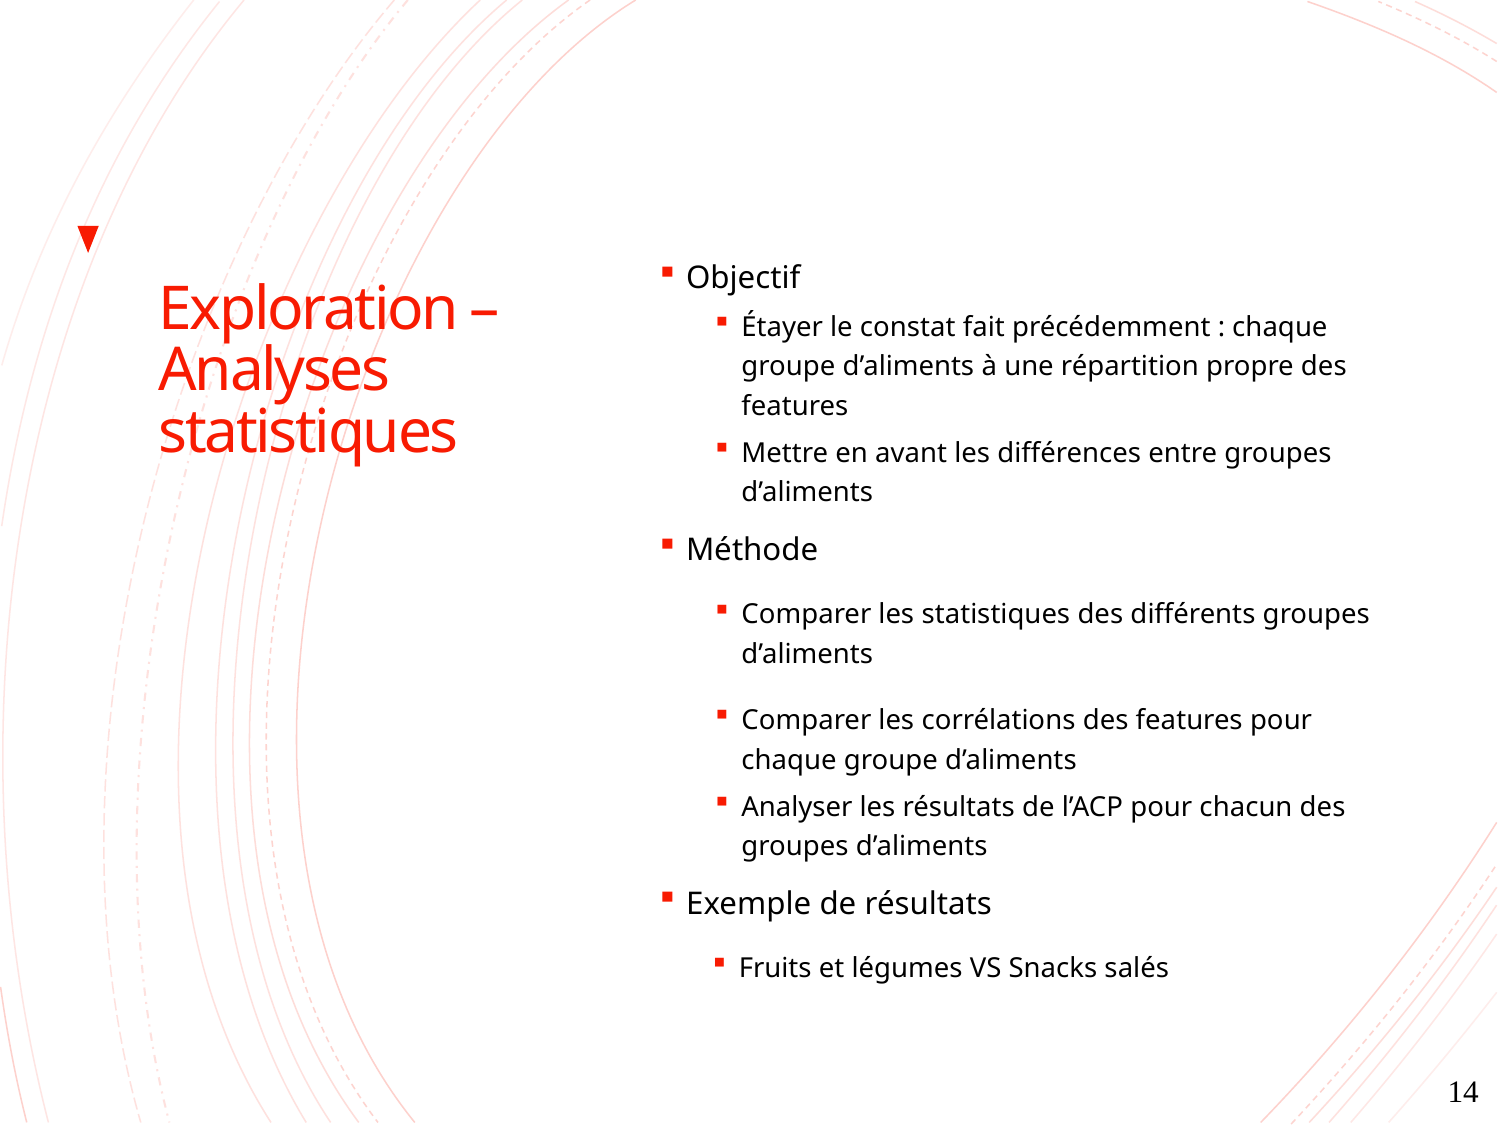

# Exploration – Analyses statistiques
Objectif
Étayer le constat fait précédemment : chaque groupe d’aliments à une répartition propre des features
Mettre en avant les différences entre groupes d’aliments
Méthode
Comparer les statistiques des différents groupes d’aliments
Comparer les corrélations des features pour chaque groupe d’aliments
Analyser les résultats de l’ACP pour chacun des groupes d’aliments
Exemple de résultats
Fruits et légumes VS Snacks salés